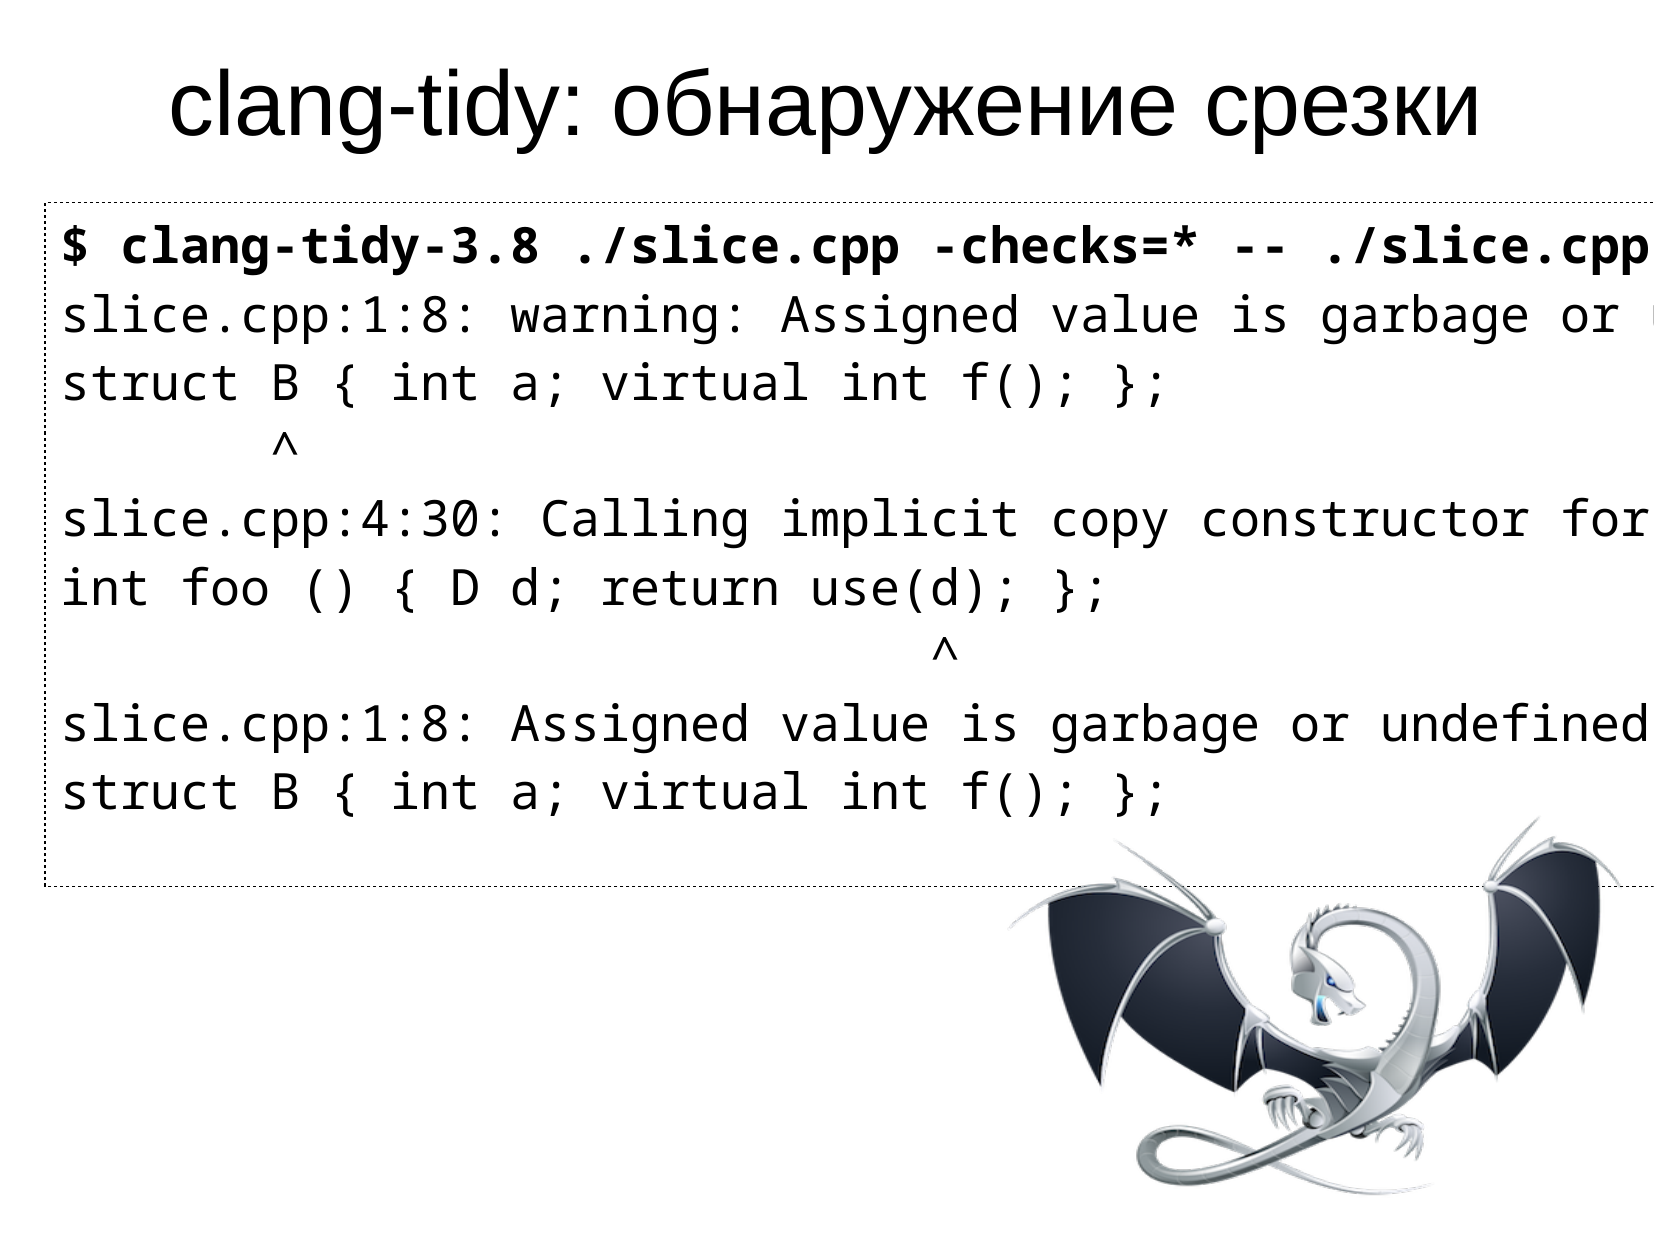

# clang-tidy: обнаружение срезки
$ clang-tidy-3.8 ./slice.cpp -checks=* -- ./slice.cpp
slice.cpp:1:8: warning: Assigned value is garbage or undefined [clang-analyzer-core.uninitialized.Assign]
struct B { int a; virtual int f(); };
 ^
slice.cpp:4:30: Calling implicit copy constructor for 'B'
int foo () { D d; return use(d); };
 ^
slice.cpp:1:8: Assigned value is garbage or undefined
struct B { int a; virtual int f(); };